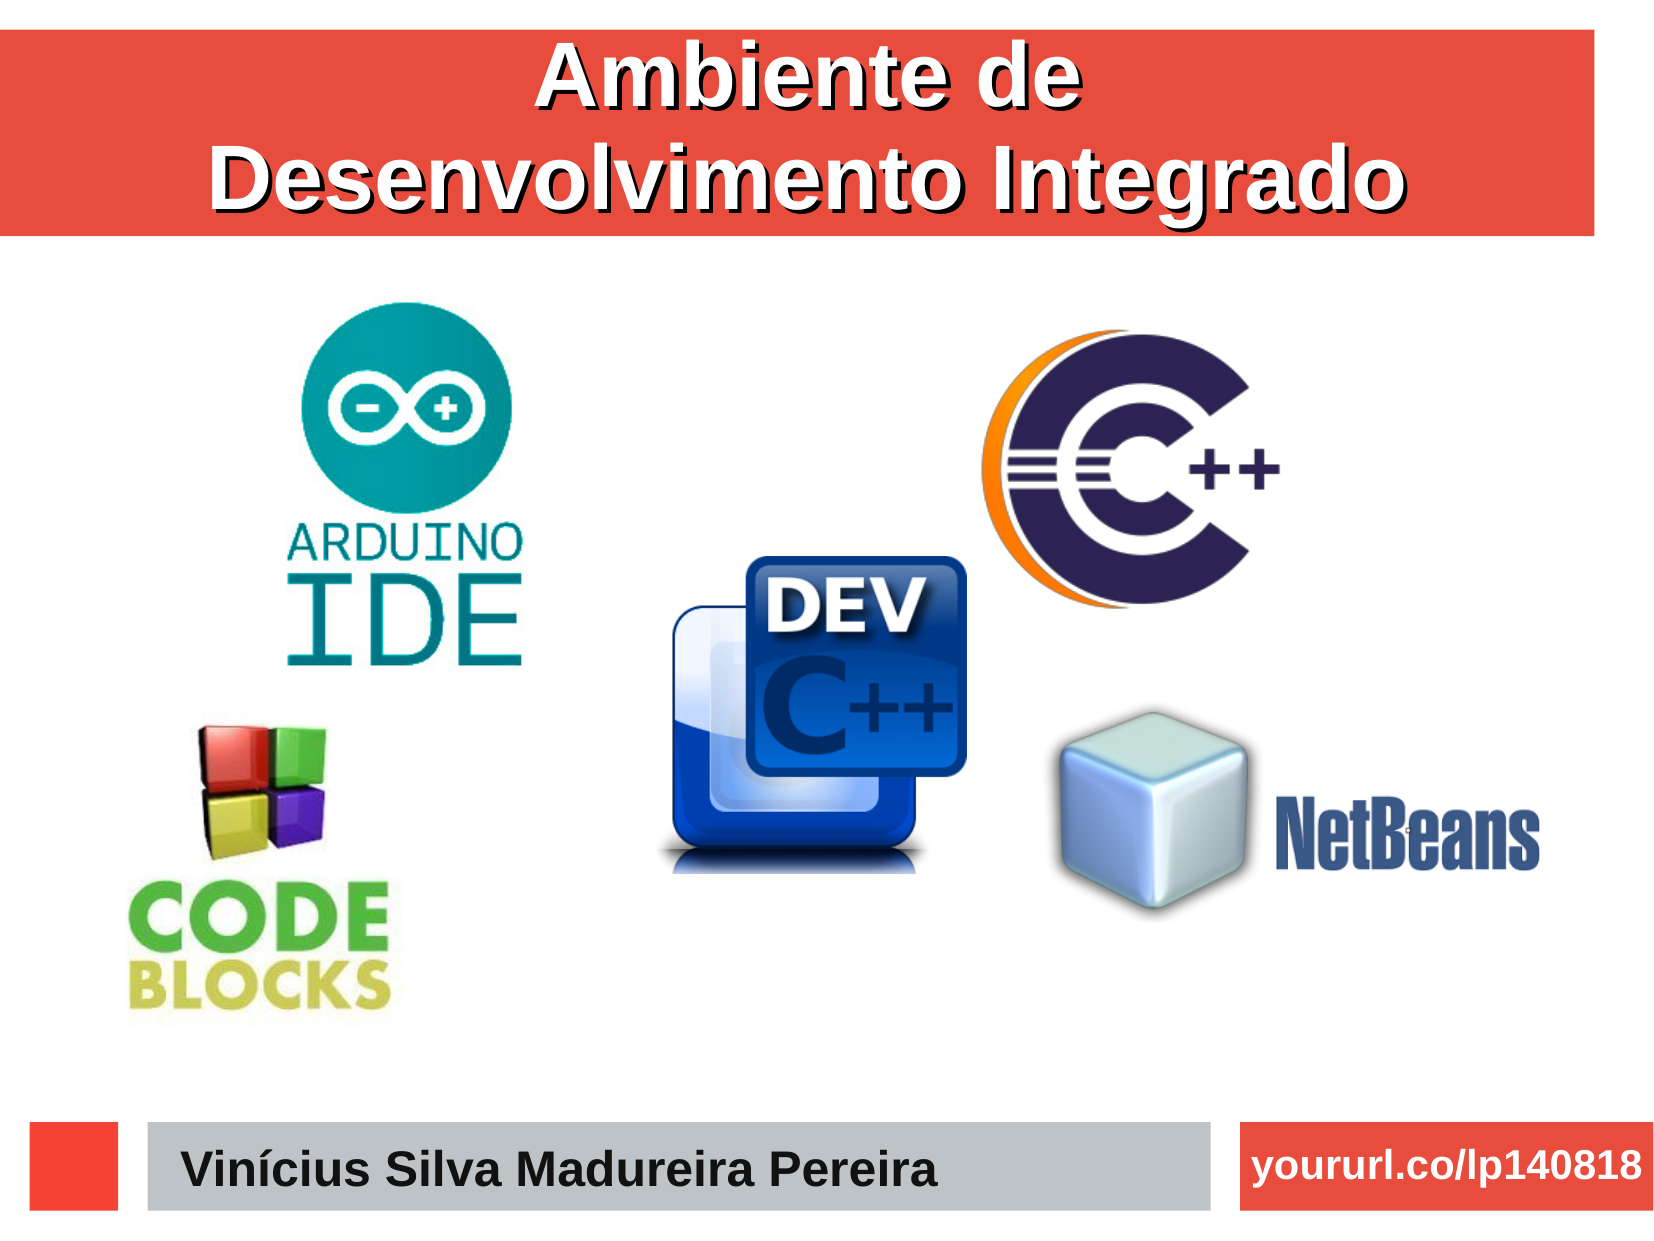

# Ambiente de Desenvolvimento Integrado
Vinícius Silva Madureira Pereira
yoururl.co/lp140818